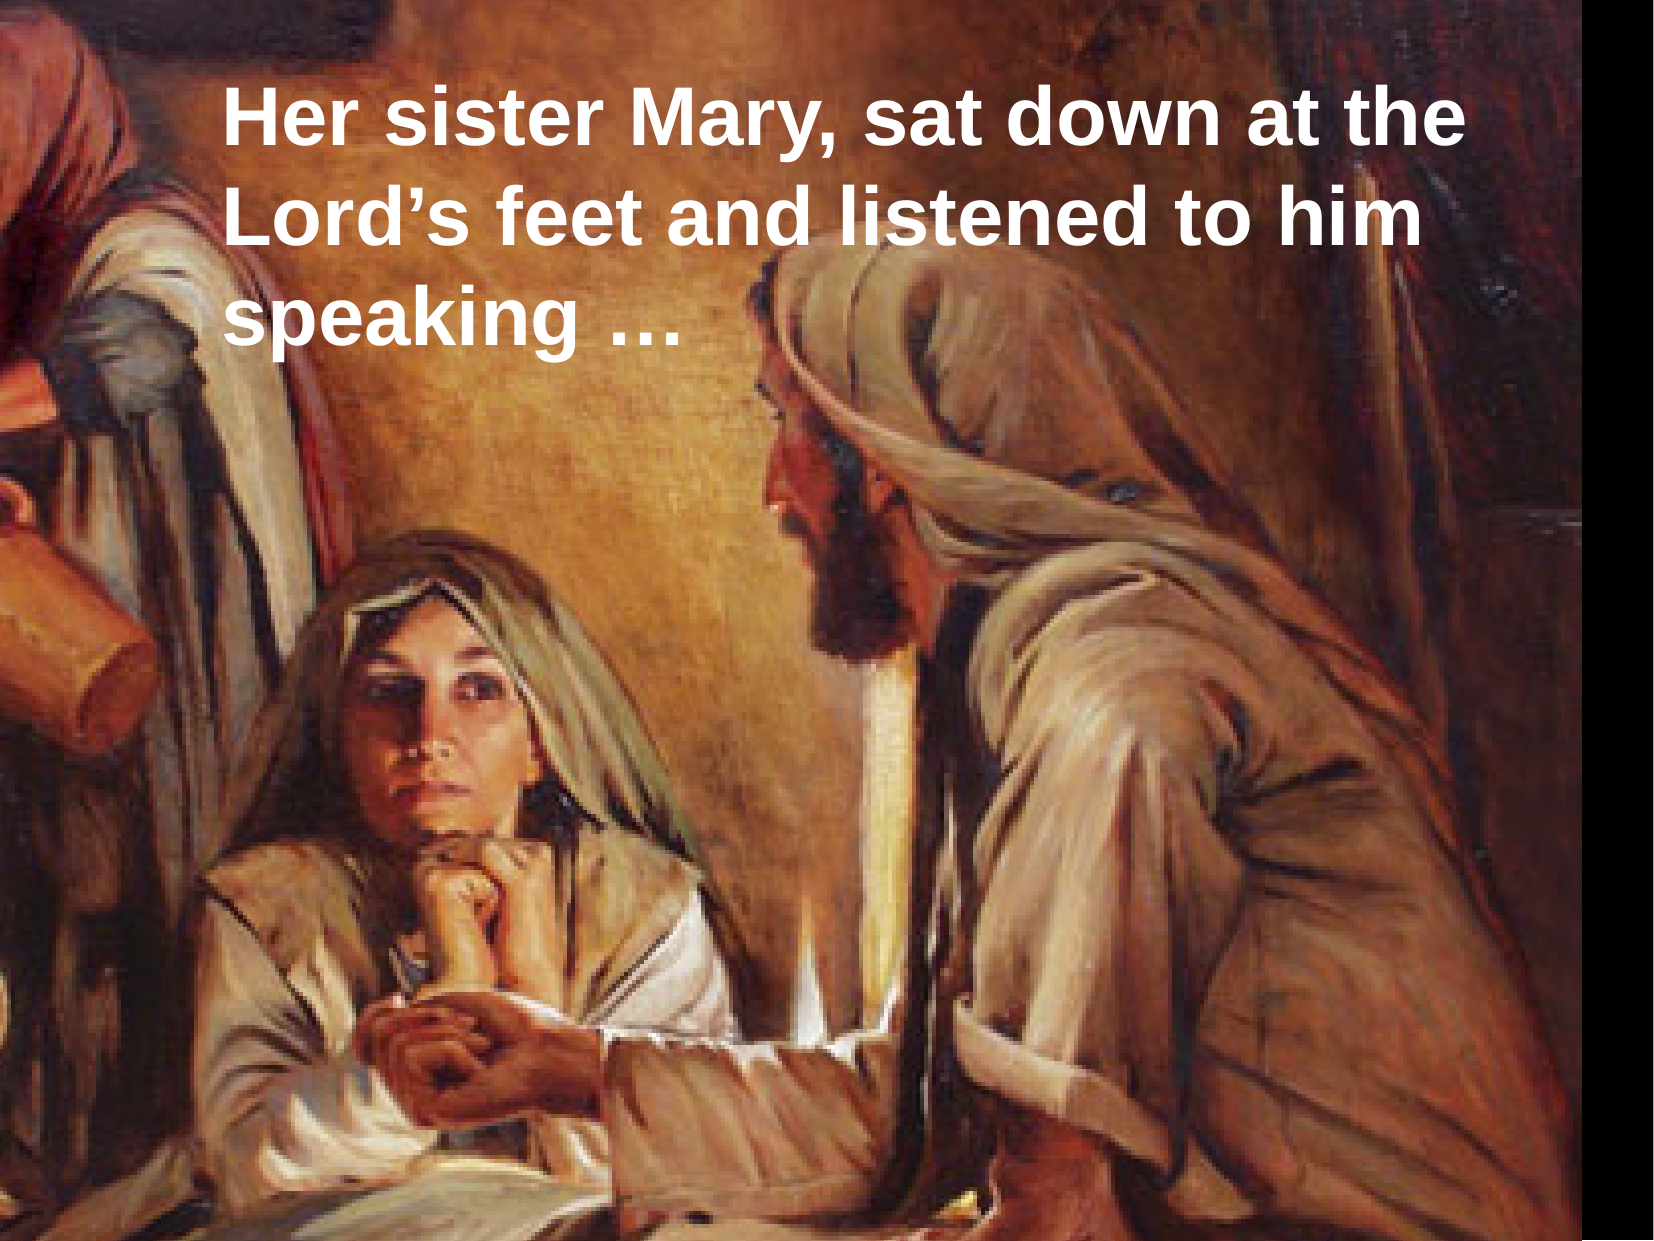

Her sister Mary, sat down at the Lord’s feet and listened to him speaking …